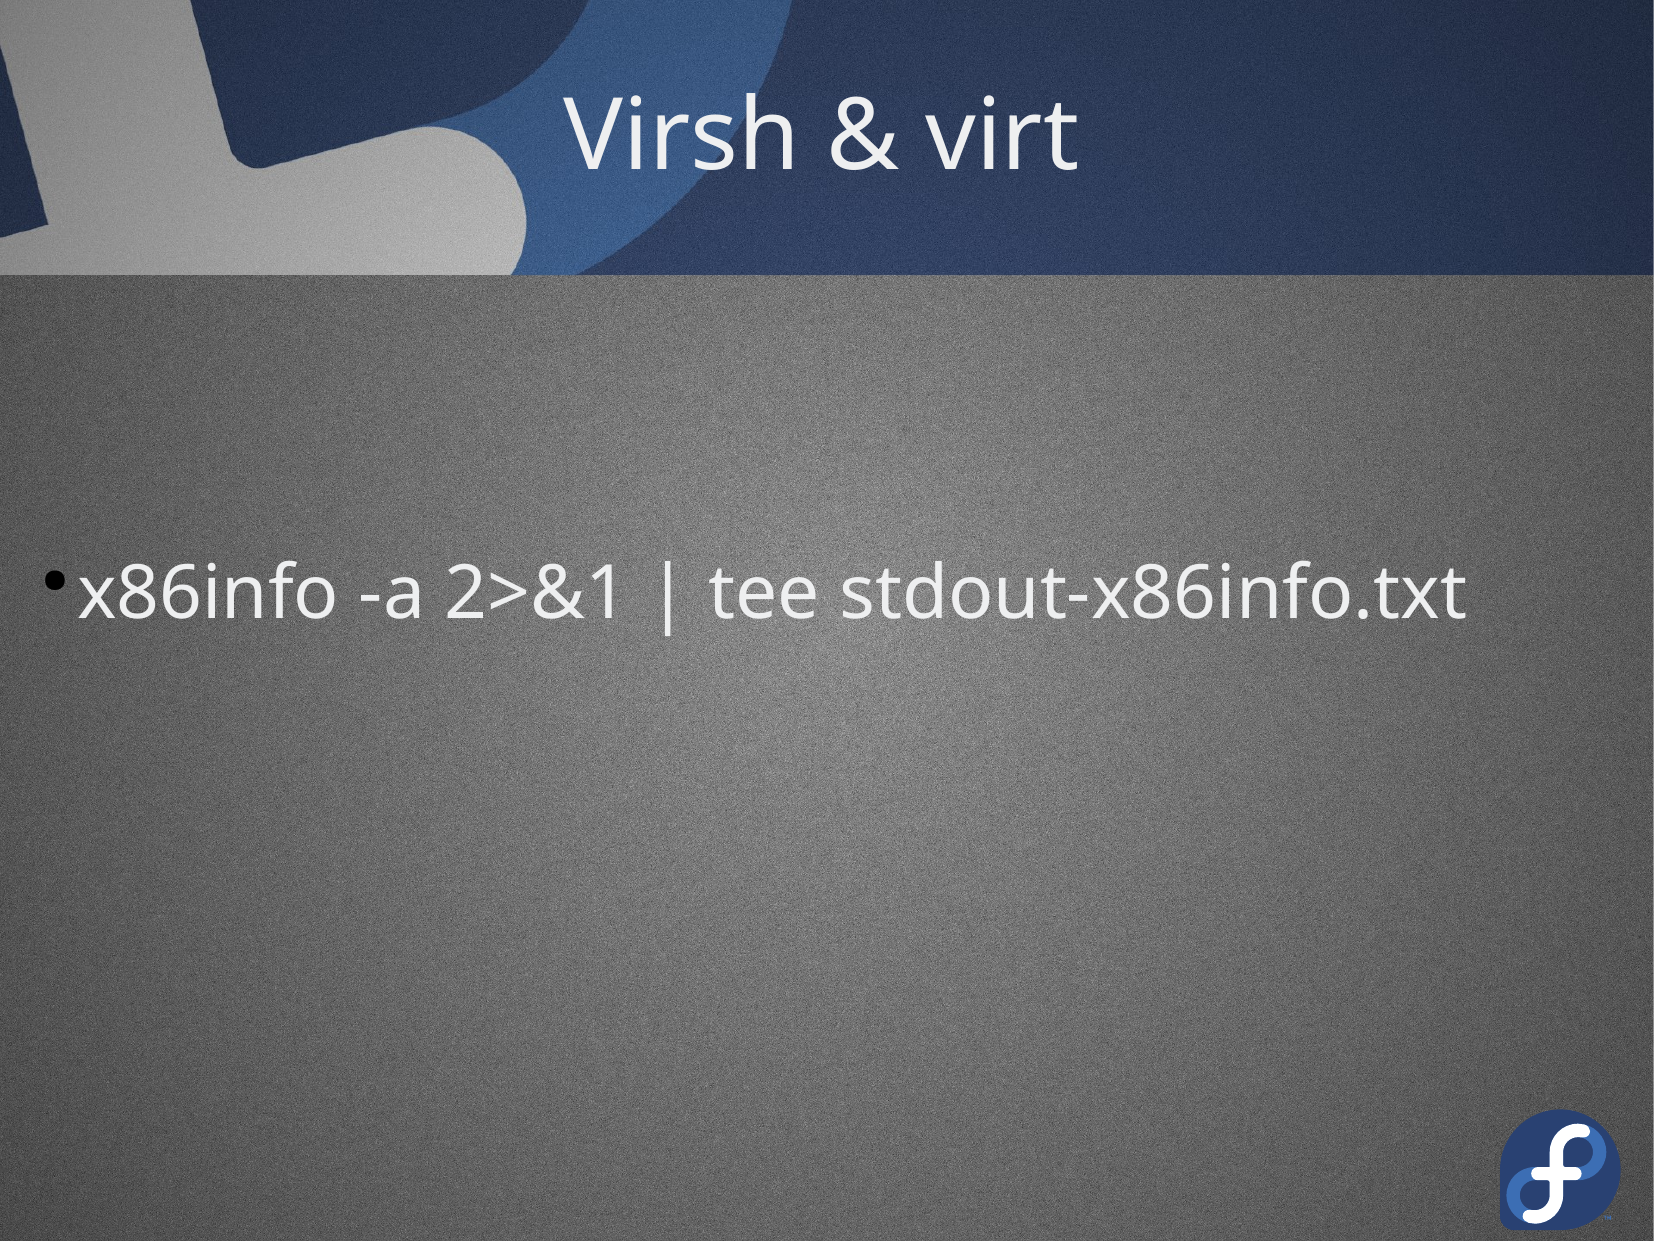

Virsh & virt
x86info -a 2>&1 | tee stdout-x86info.txt